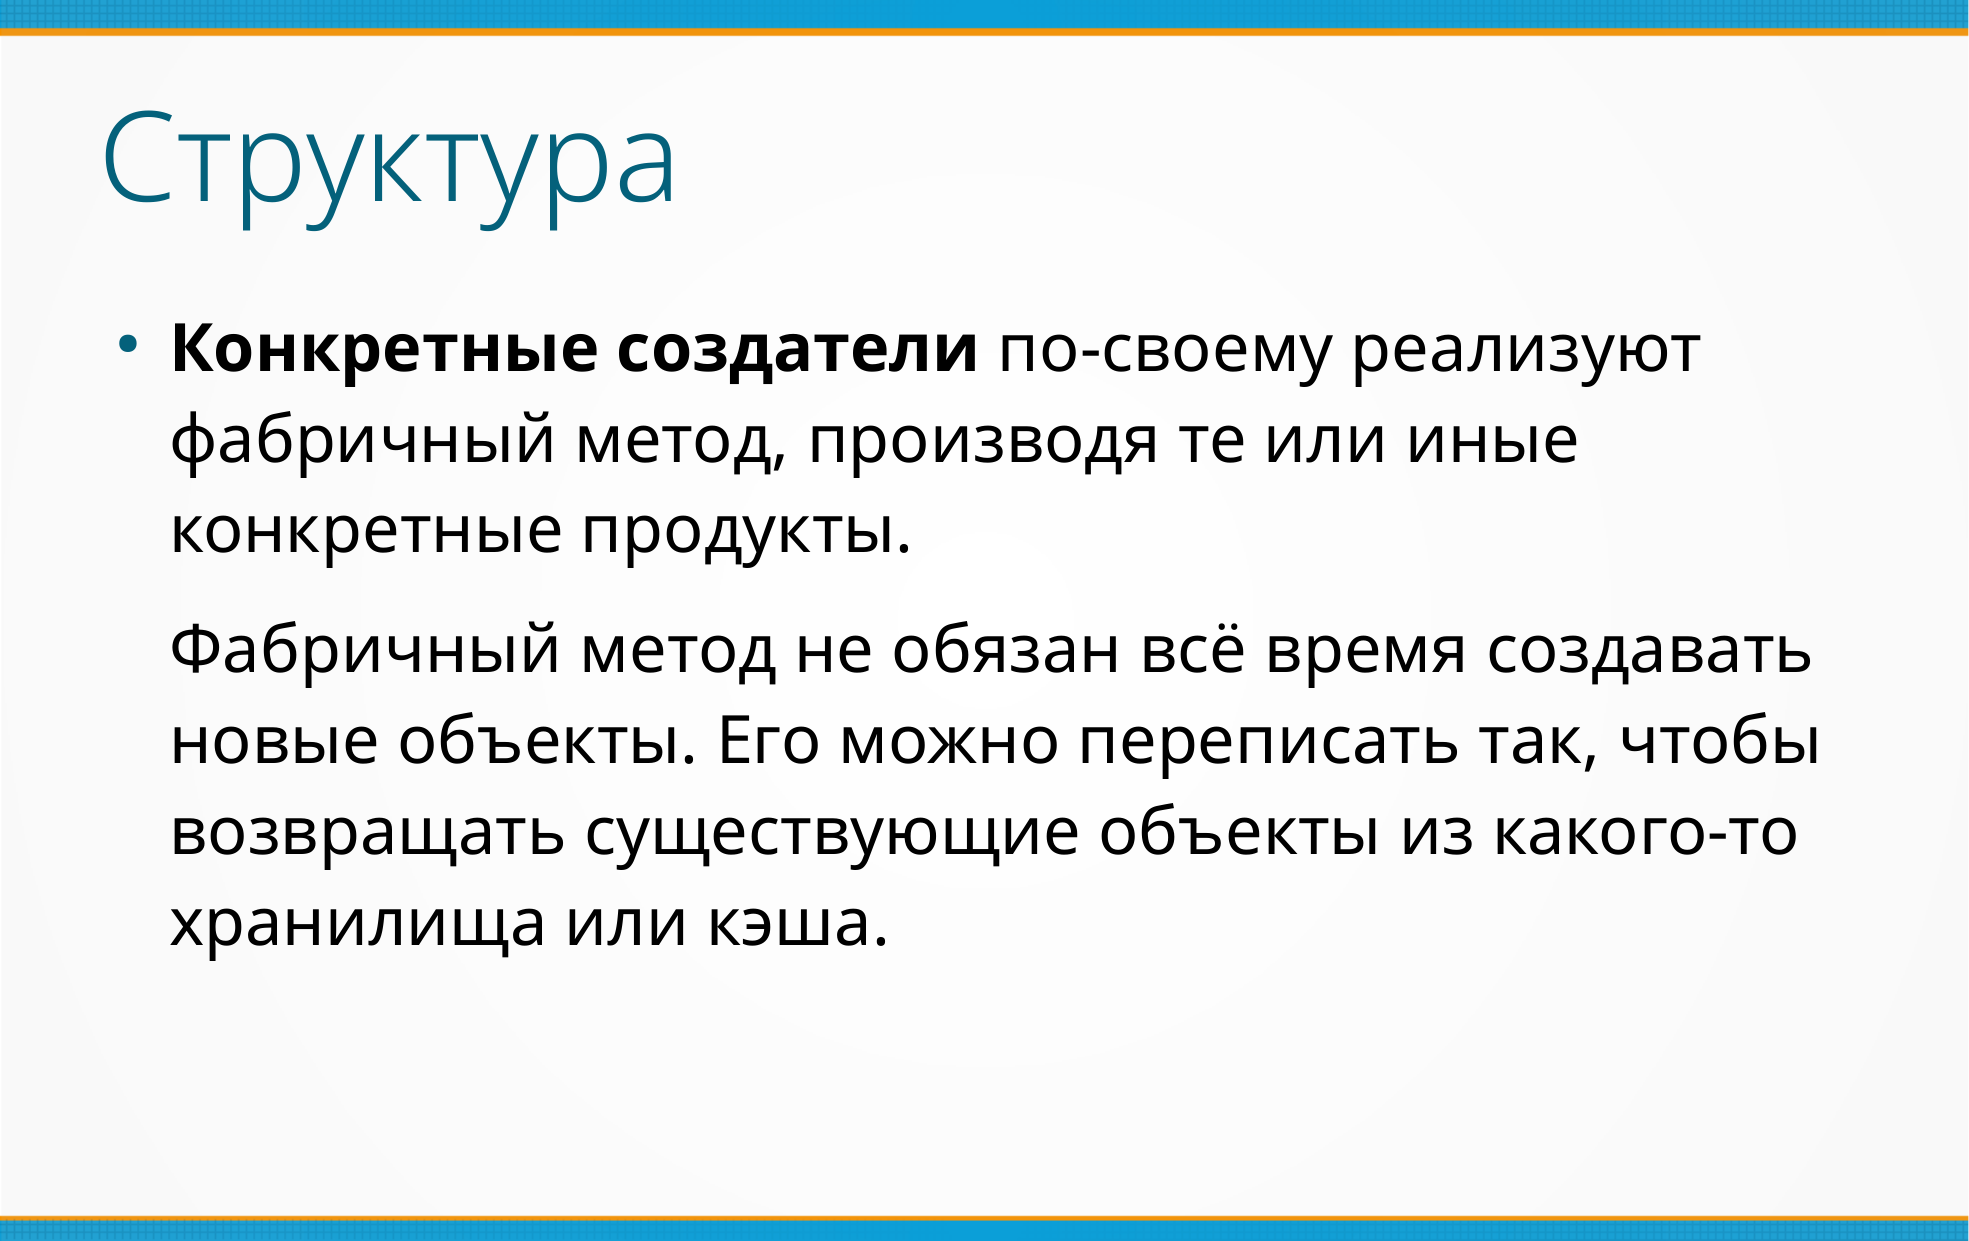

# Структура
Конкретные создатели по-своему реализуют фабричный метод, производя те или иные конкретные продукты.
Фабричный метод не обязан всё время создавать новые объекты. Его можно переписать так, чтобы возвращать существующие объекты из какого-то хранилища или кэша.